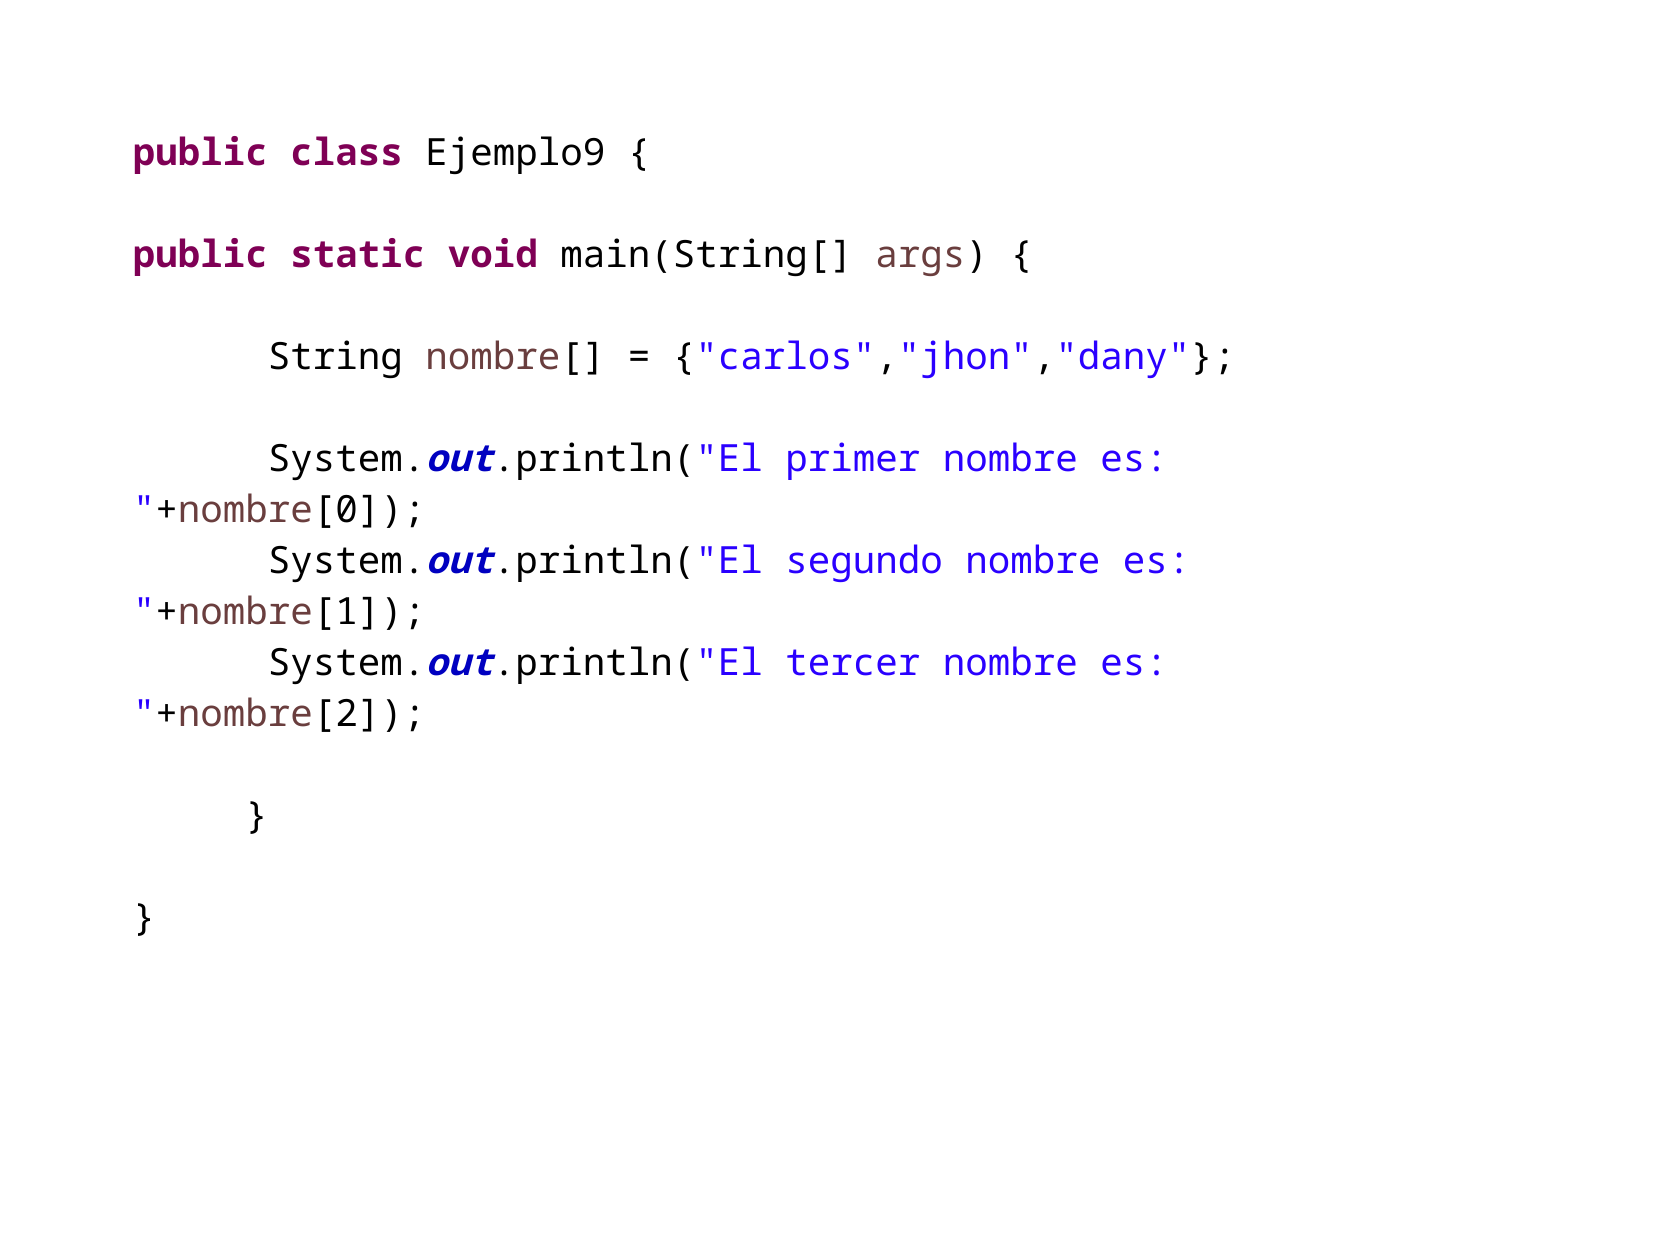

public class Ejemplo9 {
public static void main(String[] args) {
 String nombre[] = {"carlos","jhon","dany"};
 System.out.println("El primer nombre es: "+nombre[0]);
 System.out.println("El segundo nombre es: "+nombre[1]);
 System.out.println("El tercer nombre es: "+nombre[2]);
 }
}